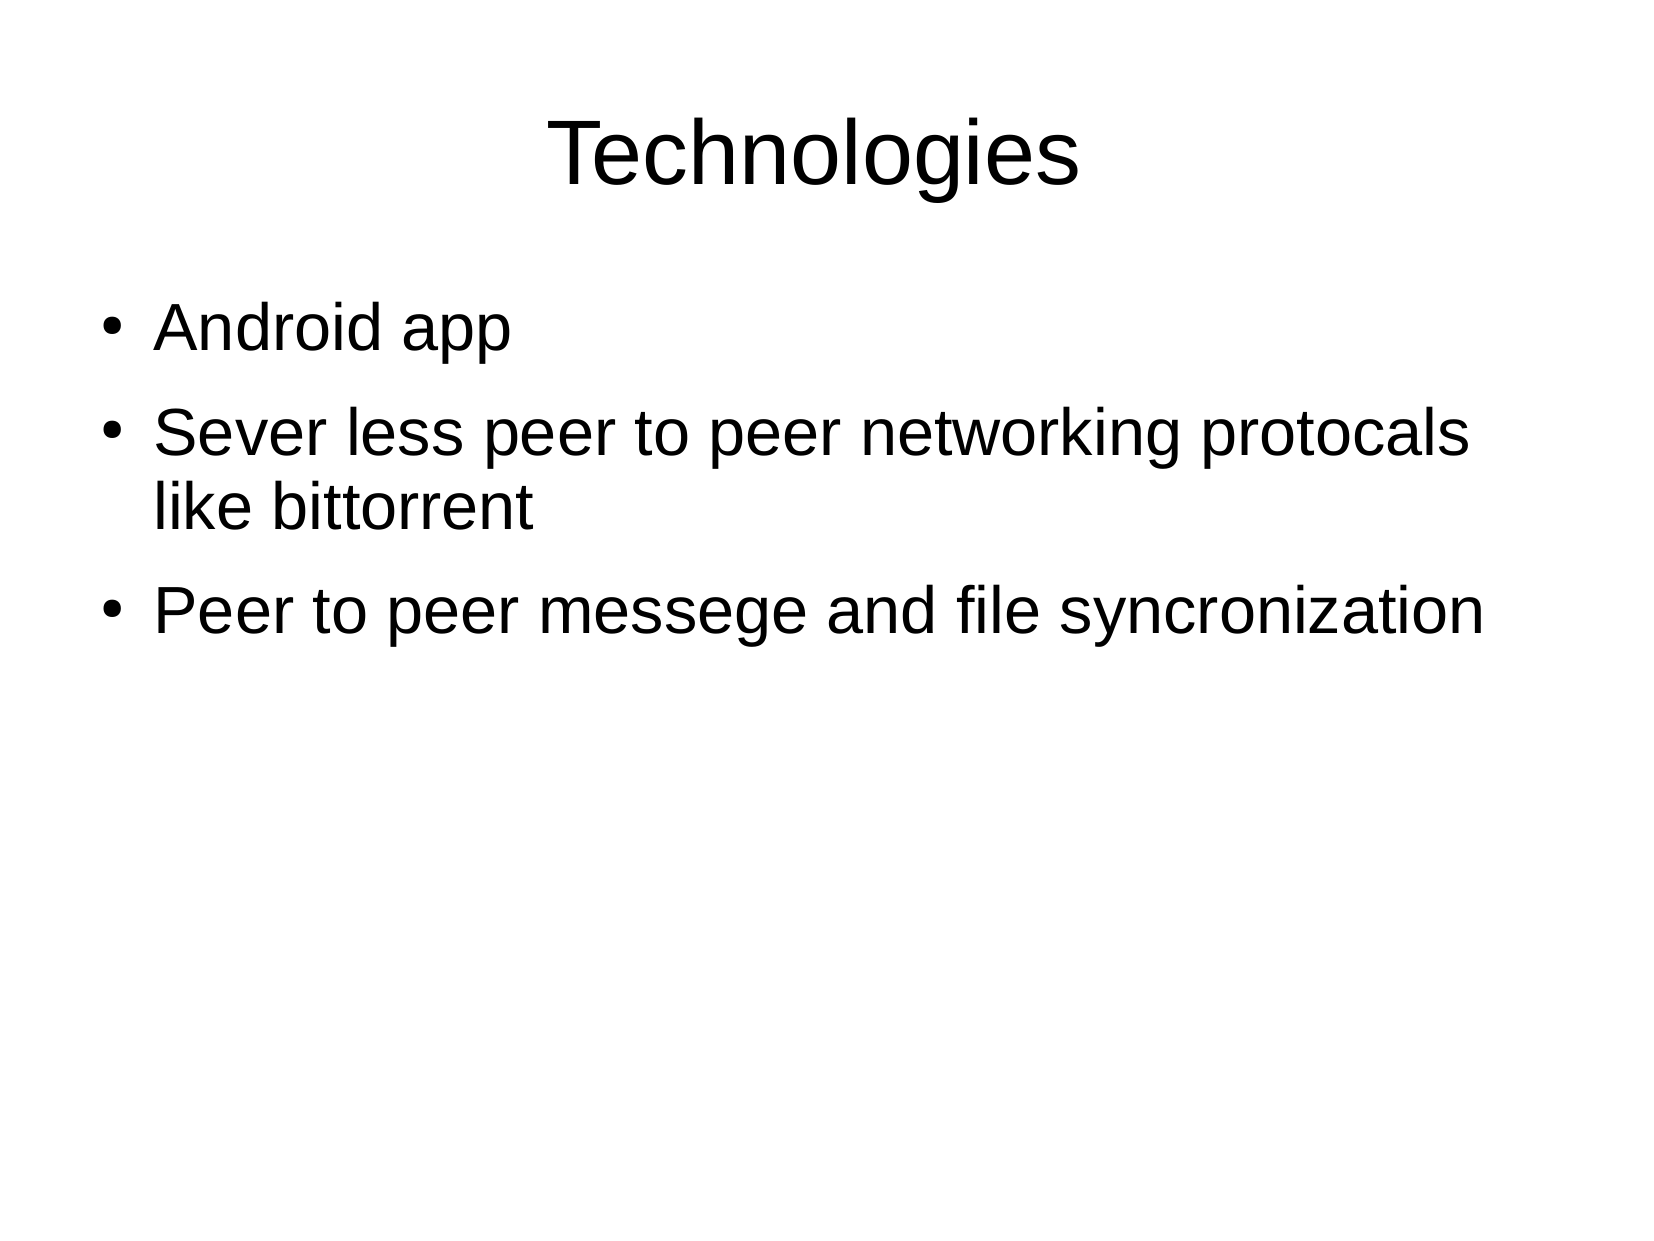

# Technologies
Android app
Sever less peer to peer networking protocals like bittorrent
Peer to peer messege and file syncronization